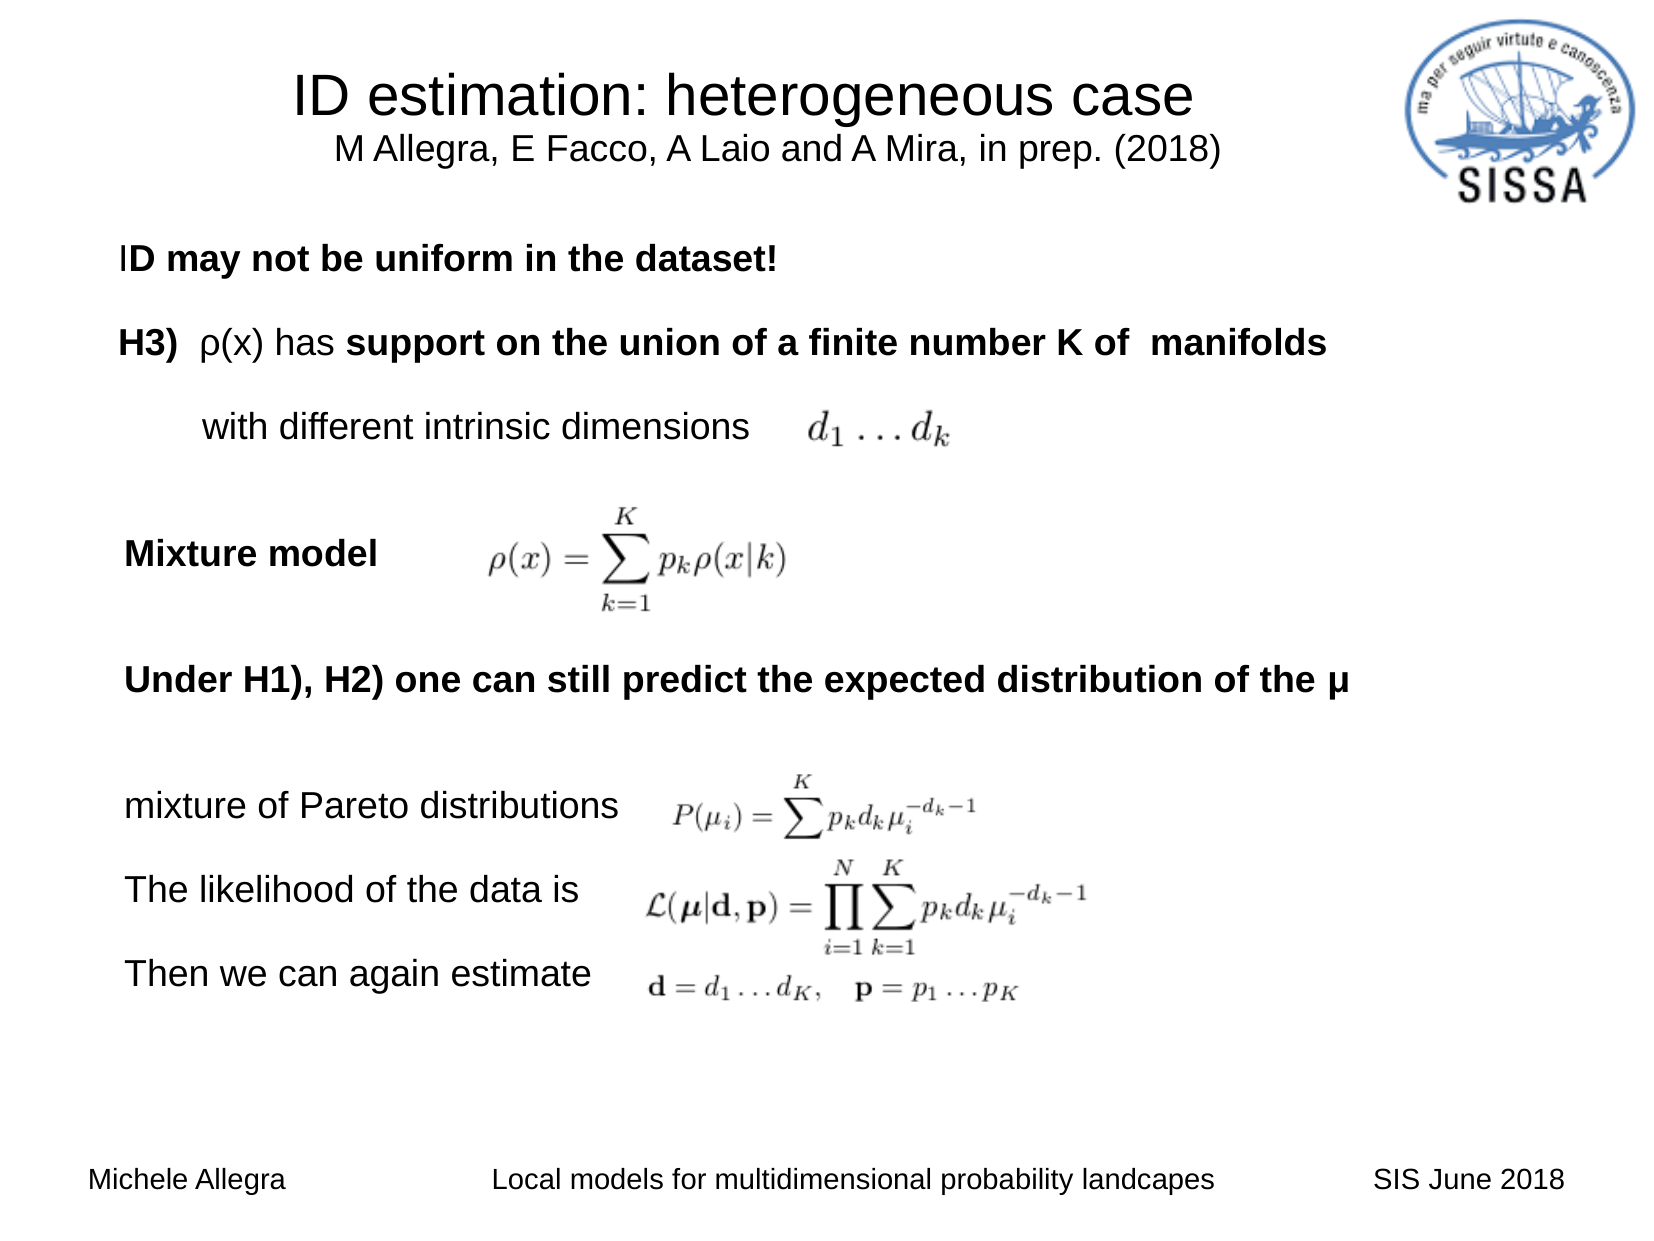

ID may not be uniform in the dataset!
H3) ρ(x) has support on the union of a finite number K of manifolds
 with different intrinsic dimensions
# ID estimation: heterogeneous case
M Allegra, E Facco, A Laio and A Mira, in prep. (2018)
Mixture model
Under H1), H2) one can still predict the expected distribution of the μ
mixture of Pareto distributions
The likelihood of the data is
Then we can again estimate
Michele Allegra Local models for multidimensional probability landcapes SIS June 2018